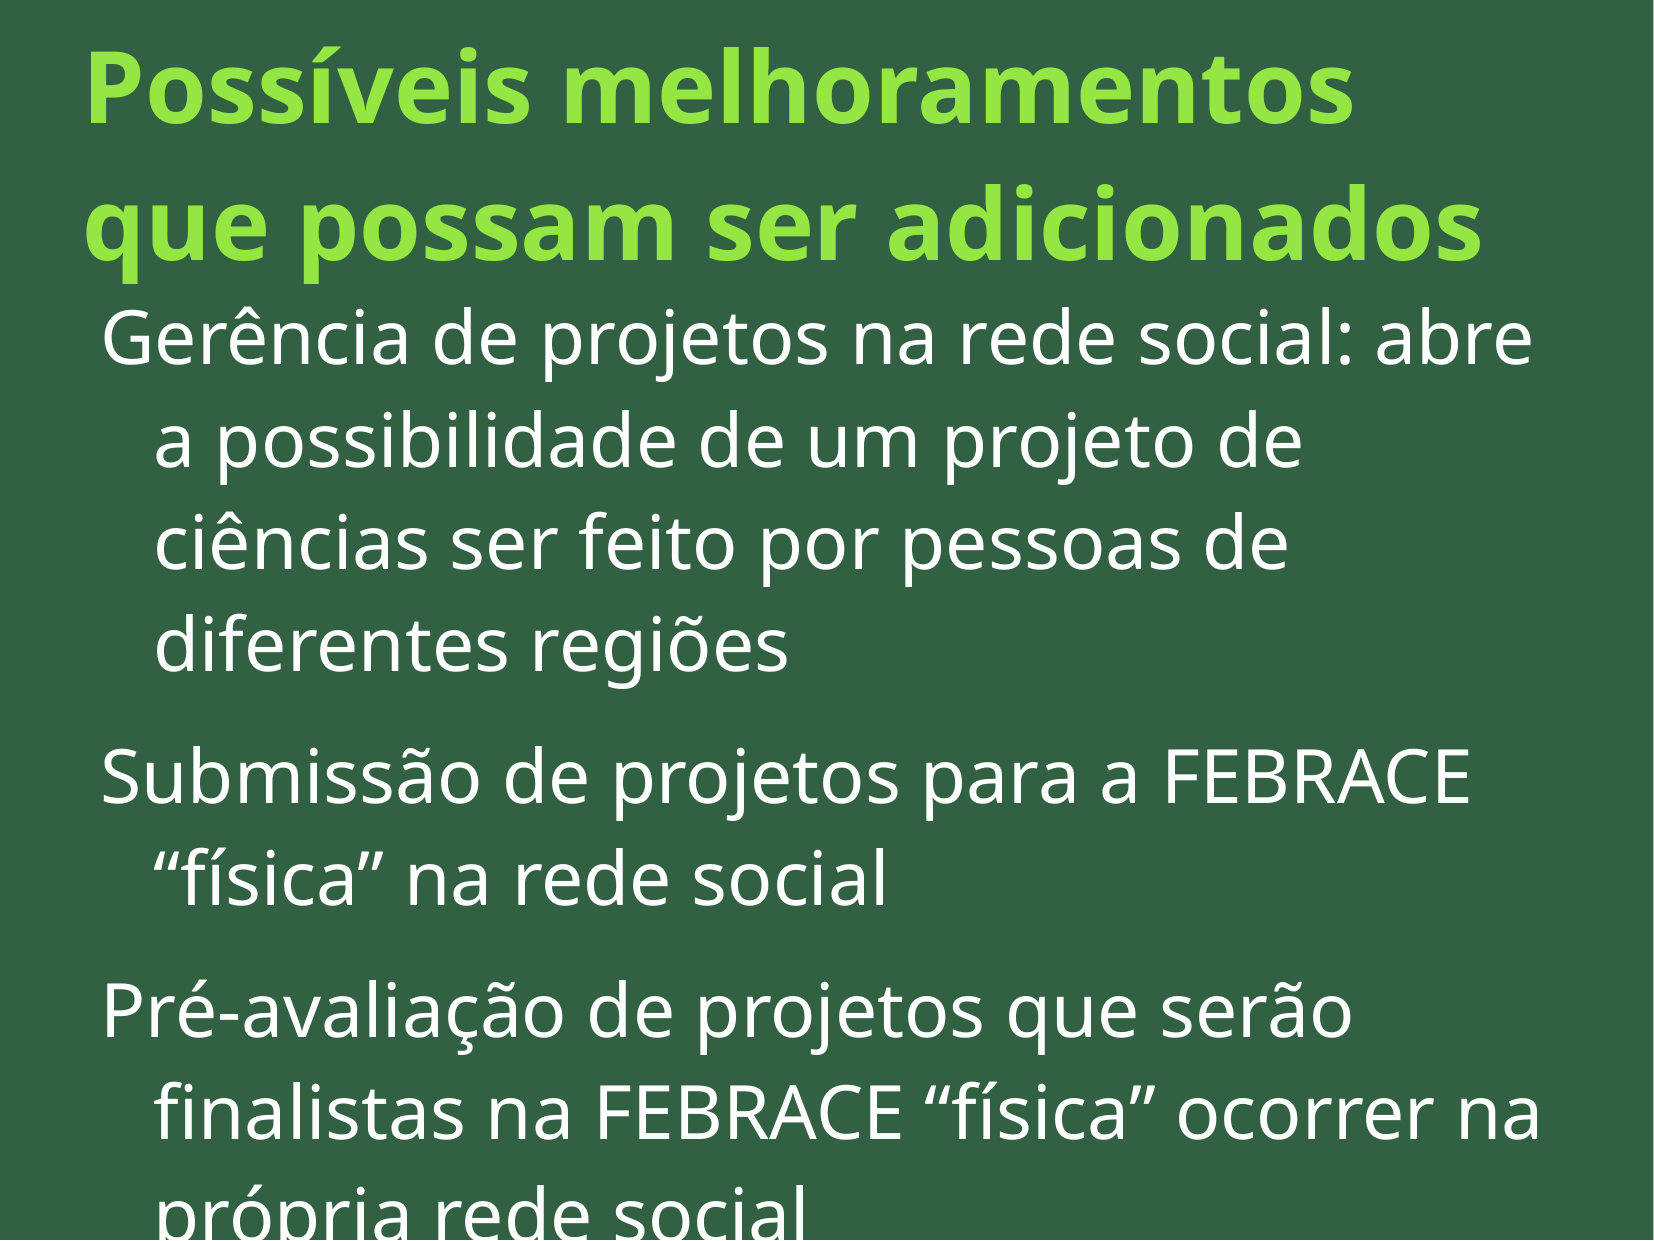

# Possíveis melhoramentos que possam ser adicionados
Gerência de projetos na rede social: abre a possibilidade de um projeto de ciências ser feito por pessoas de diferentes regiões
Submissão de projetos para a FEBRACE “física” na rede social
Pré-avaliação de projetos que serão finalistas na FEBRACE “física” ocorrer na própria rede social
“Mundo virtual”, com uma tenda 3D